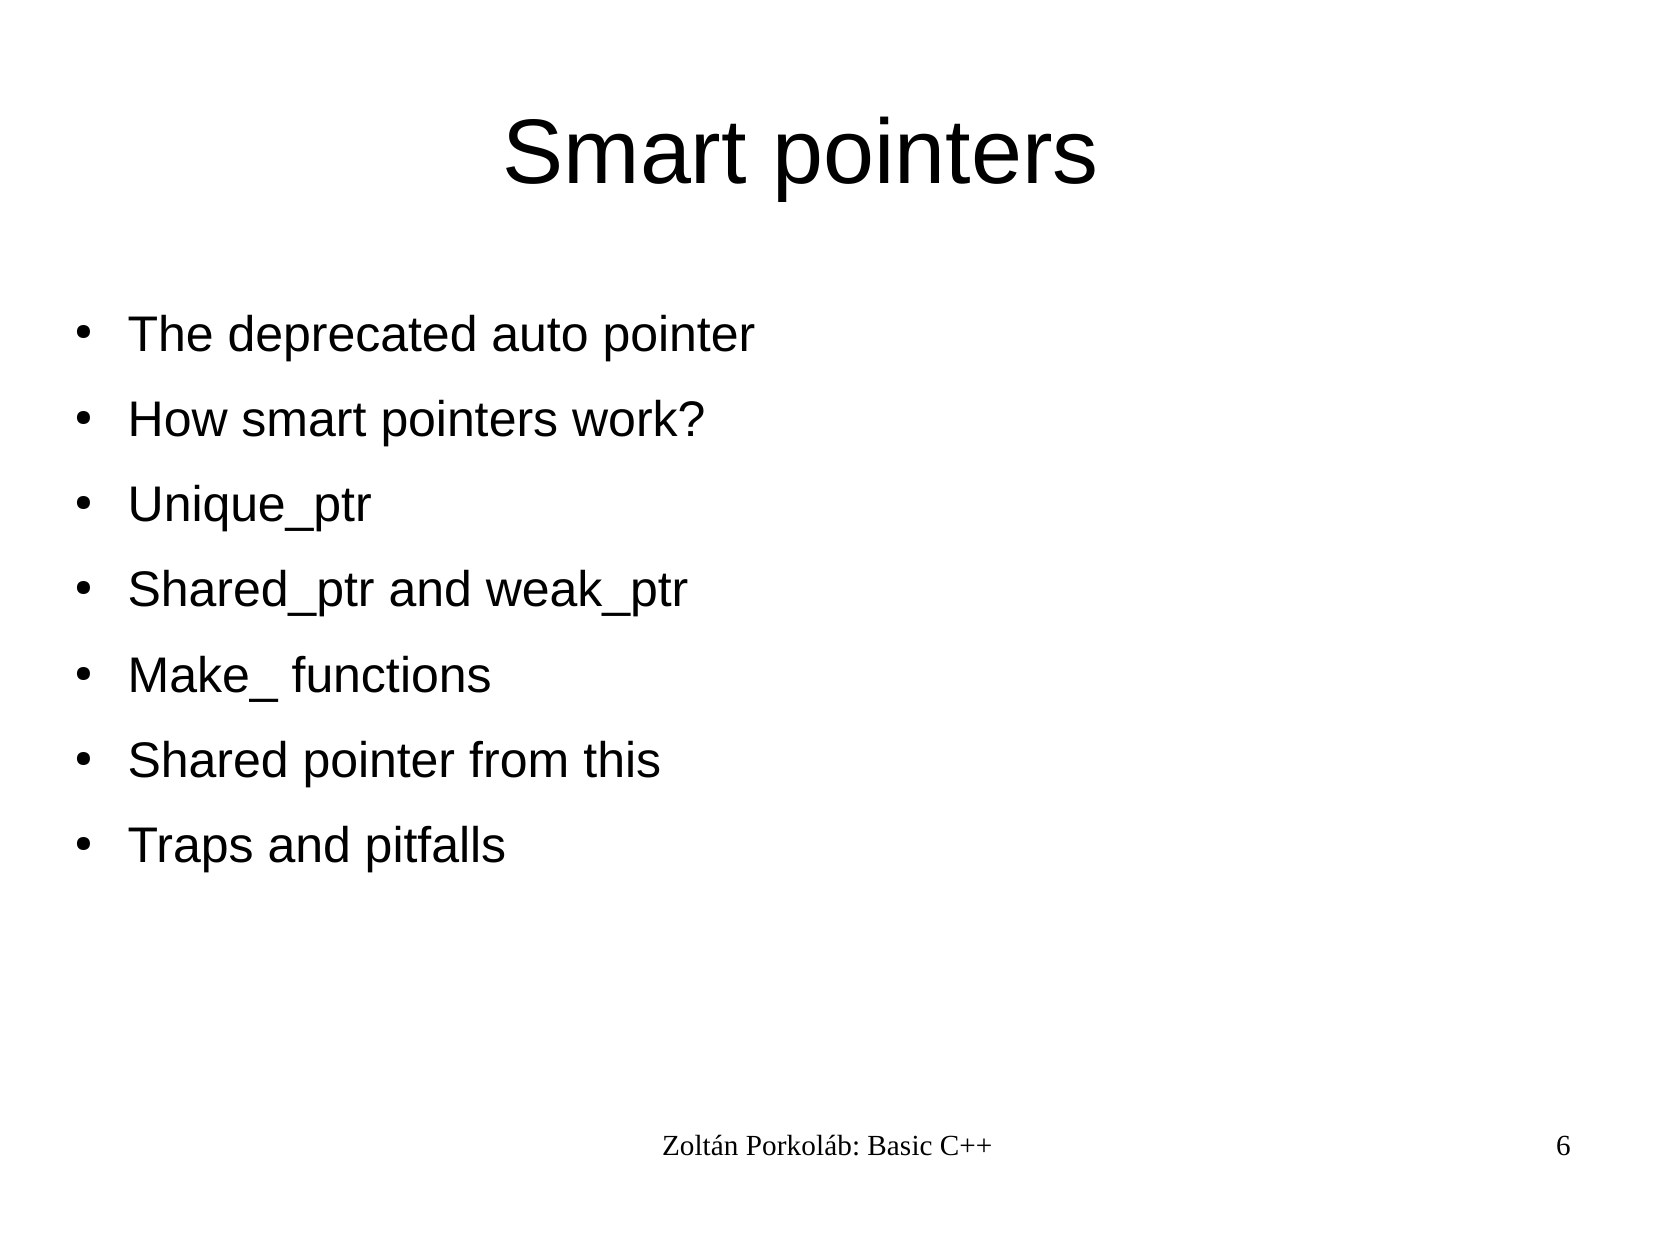

# Smart pointers
The deprecated auto pointer
How smart pointers work?
Unique_ptr
Shared_ptr and weak_ptr
Make_ functions
Shared pointer from this
Traps and pitfalls
Zoltán Porkoláb: Basic C++
6